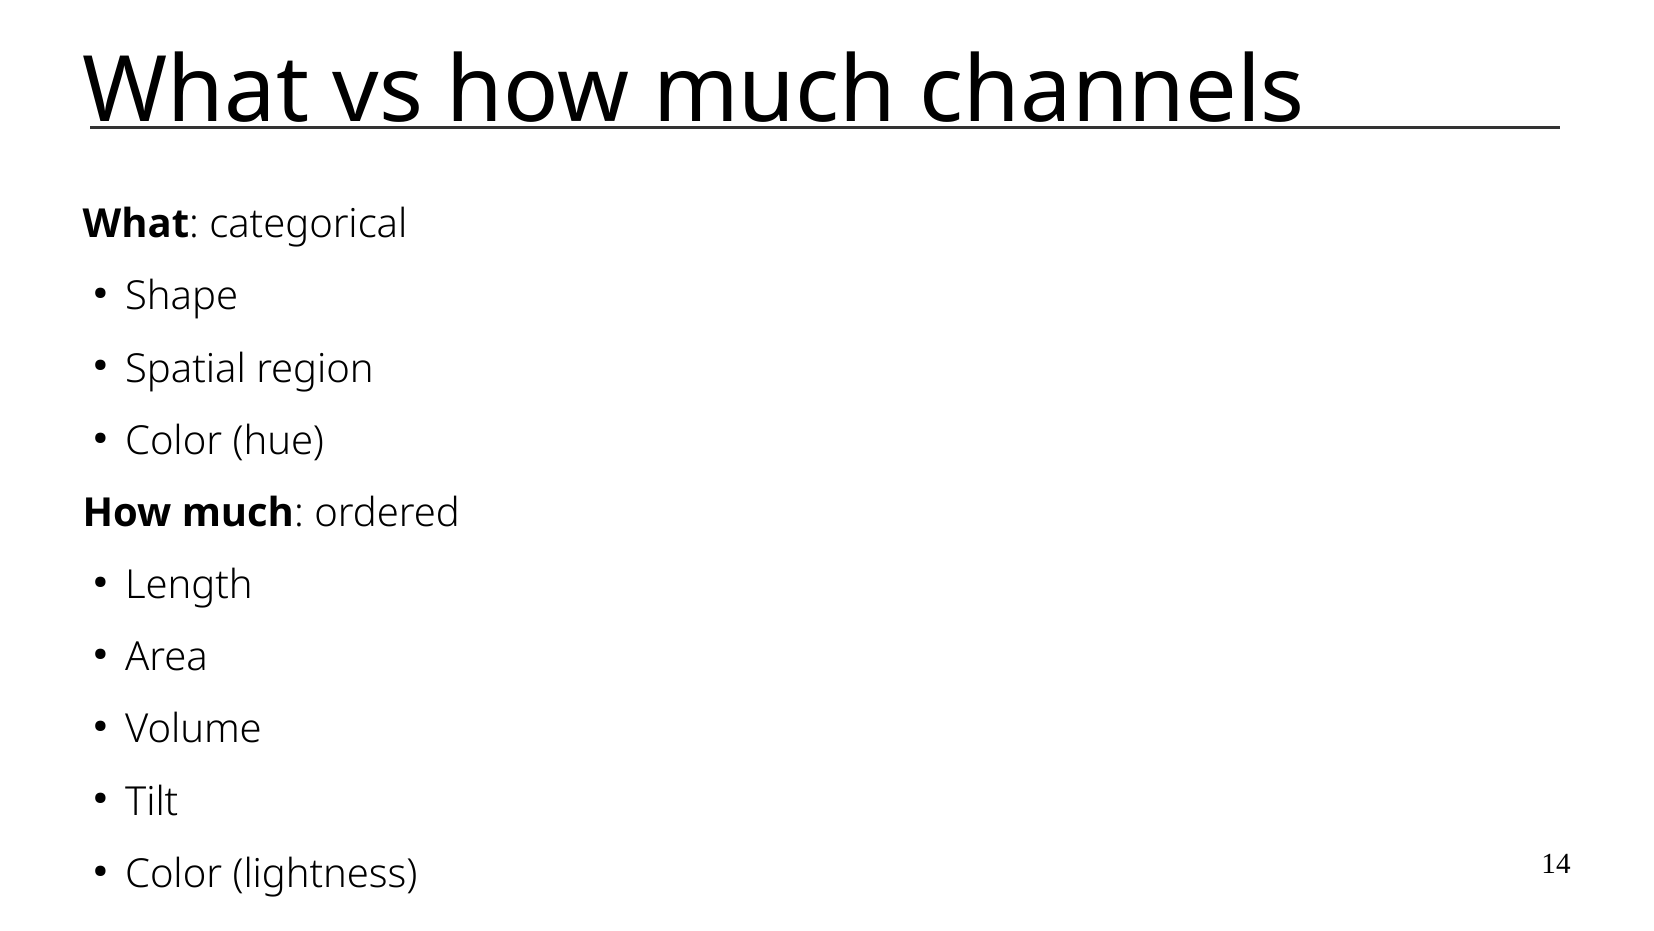

# What vs how much channels
What: categorical
Shape
Spatial region
Color (hue)
How much: ordered
Length
Area
Volume
Tilt
Color (lightness)
14